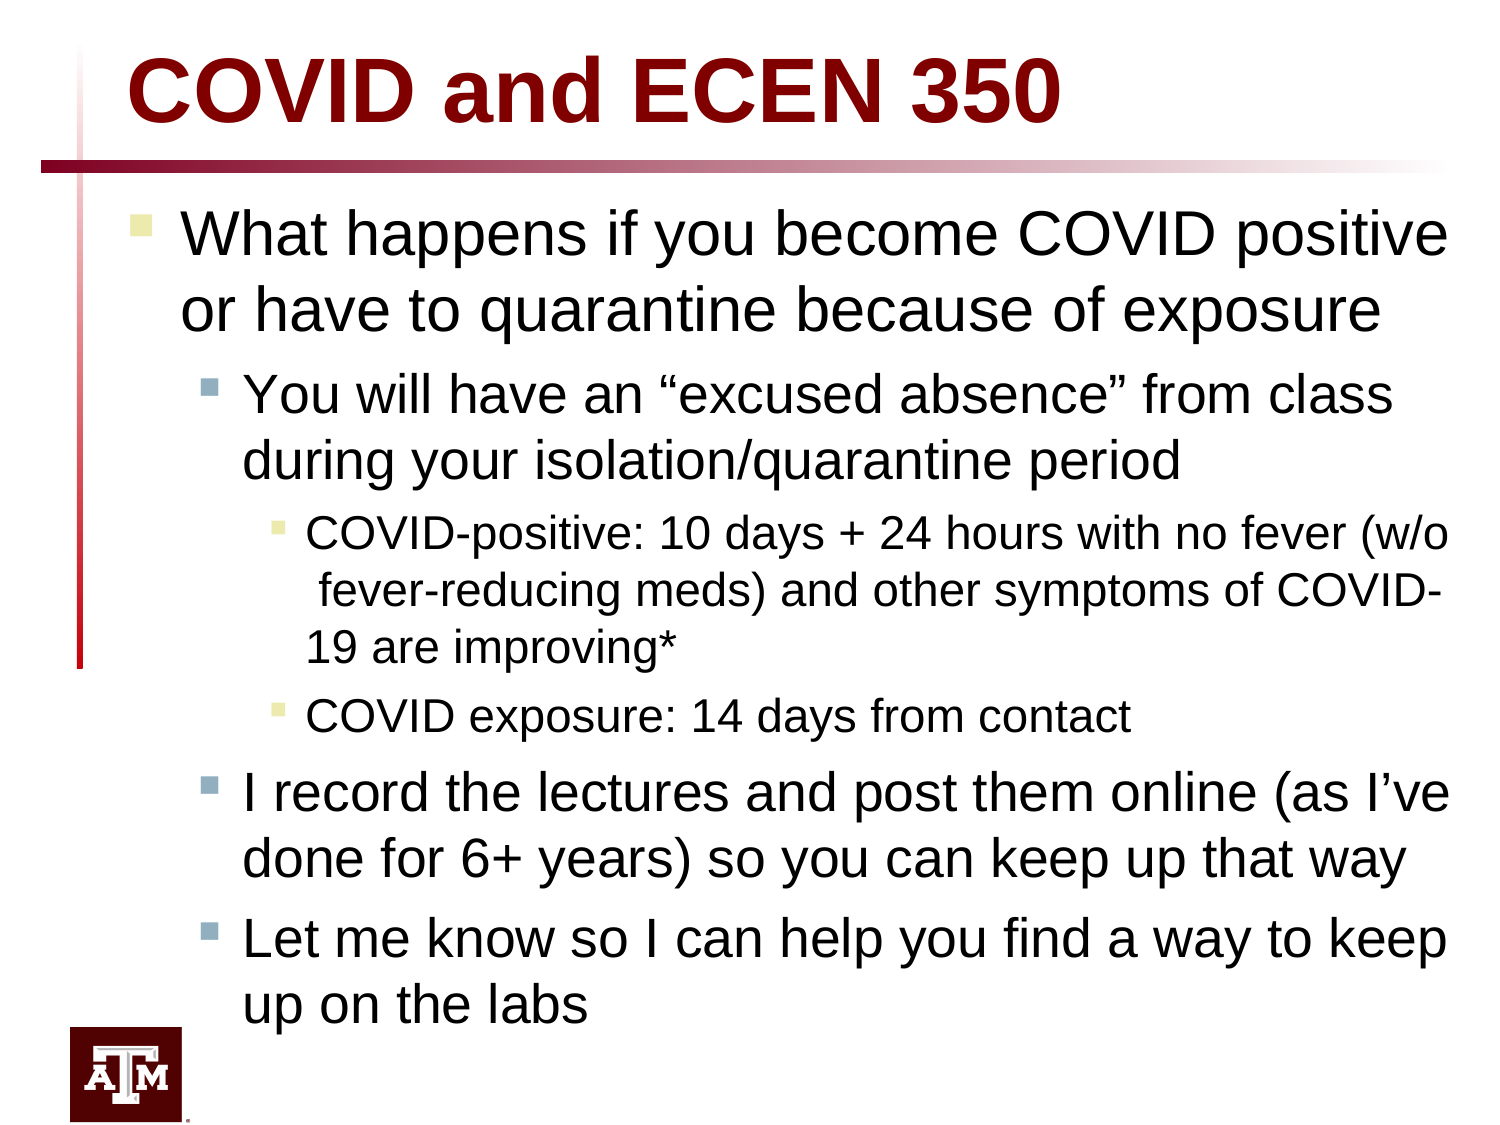

# COVID and ECEN 350
What happens if you become COVID positive or have to quarantine because of exposure
You will have an “excused absence” from class during your isolation/quarantine period
COVID-positive: 10 days + 24 hours with no fever (w/o fever-reducing meds) and other symptoms of COVID-19 are improving*
COVID exposure: 14 days from contact
I record the lectures and post them online (as I’ve done for 6+ years) so you can keep up that way
Let me know so I can help you find a way to keep up on the labs